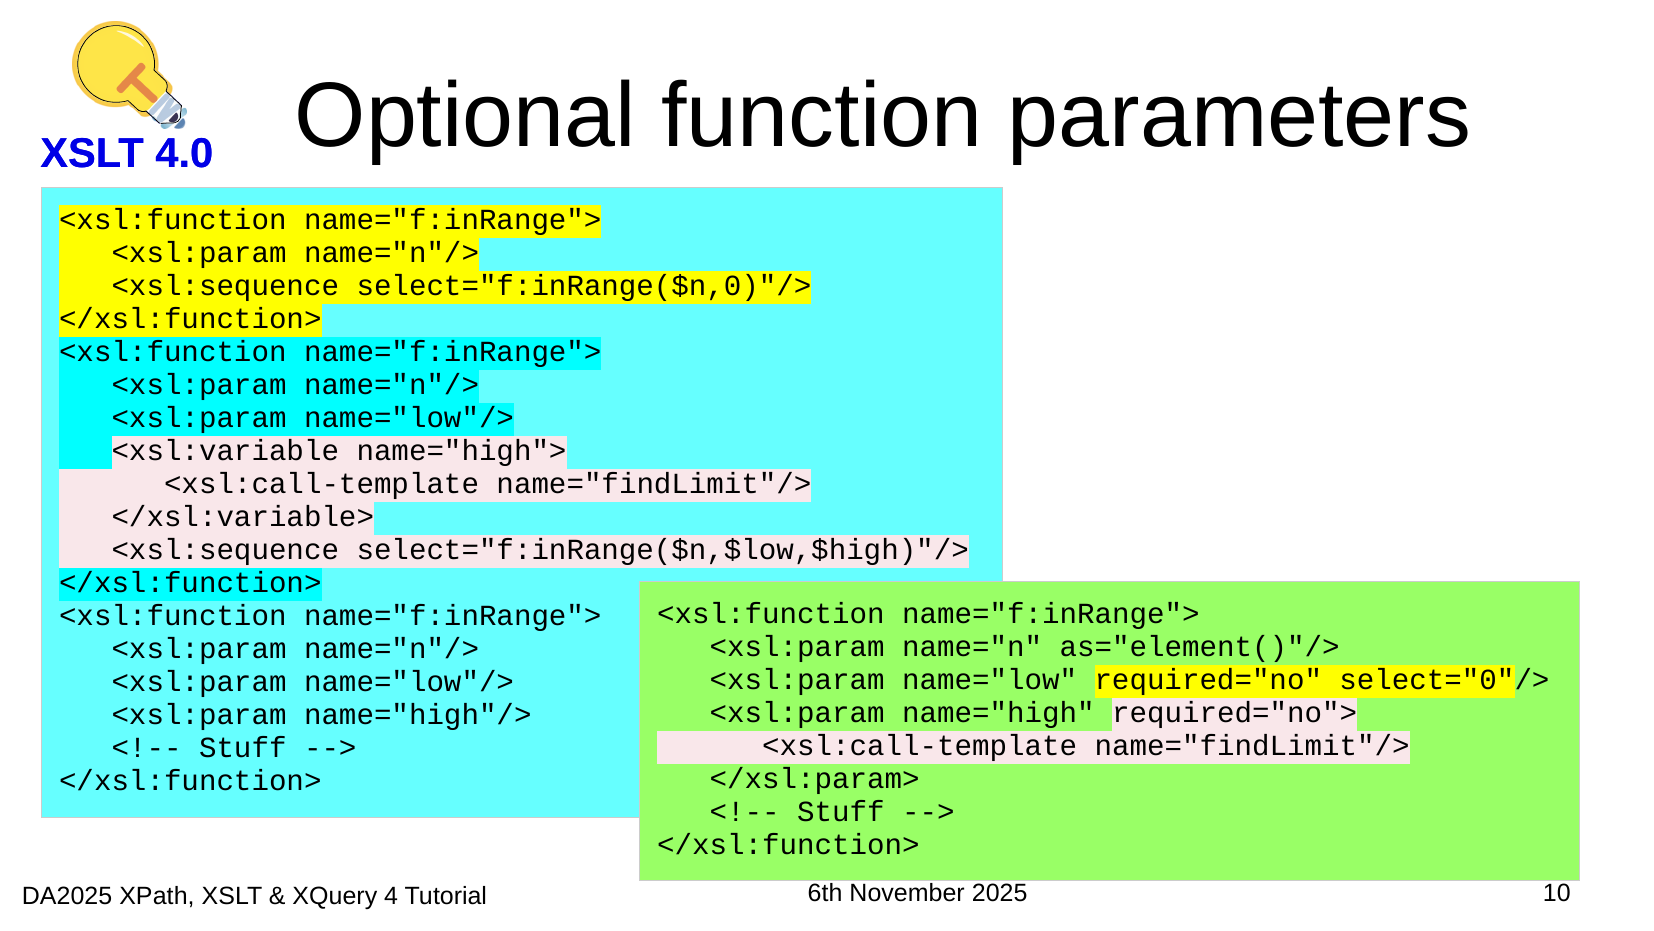

XSLT 4.0
# Optional function parameters
<xsl:function name="f:inRange">
 <xsl:param name="n"/>
 <xsl:sequence select="f:inRange($n,0)"/>
</xsl:function>
<xsl:function name="f:inRange">
 <xsl:param name="n"/>
 <xsl:param name="low"/>
 <xsl:variable name="high">
 <xsl:call-template name="findLimit"/>
 </xsl:variable>
 <xsl:sequence select="f:inRange($n,$low,$high)"/>
</xsl:function>
<xsl:function name="f:inRange">
 <xsl:param name="n"/>
 <xsl:param name="low"/>
 <xsl:param name="high"/>
 <!-- Stuff -->
</xsl:function>
<xsl:function name="f:inRange">
 <xsl:param name="n" as="element()"/>
 <xsl:param name="low" required="no" select="0"/>
 <xsl:param name="high" required="no">
 <xsl:call-template name="findLimit"/>
 </xsl:param>
 <!-- Stuff -->
</xsl:function>
10
6th November 2025
DA2025 XPath, XSLT & XQuery 4 Tutorial